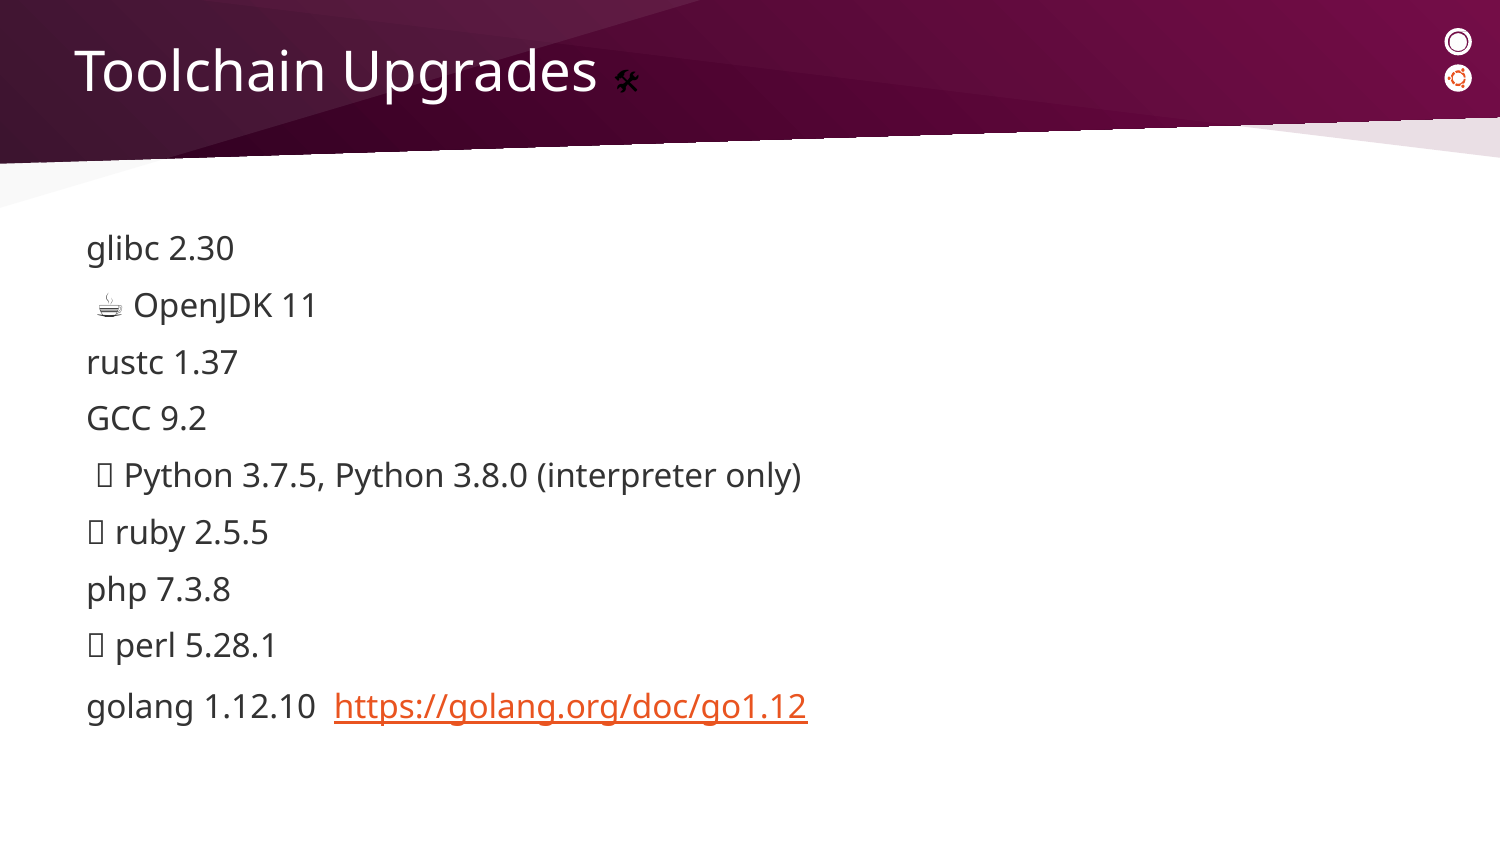

Toolchain Upgrades 🛠️
# glibc 2.30
 ☕ OpenJDK 11
rustc 1.37
GCC 9.2
 🐍 Python 3.7.5, Python 3.8.0 (interpreter only)
💎 ruby 2.5.5
php 7.3.8
🐪 perl 5.28.1
golang 1.12.10 https://golang.org/doc/go1.12